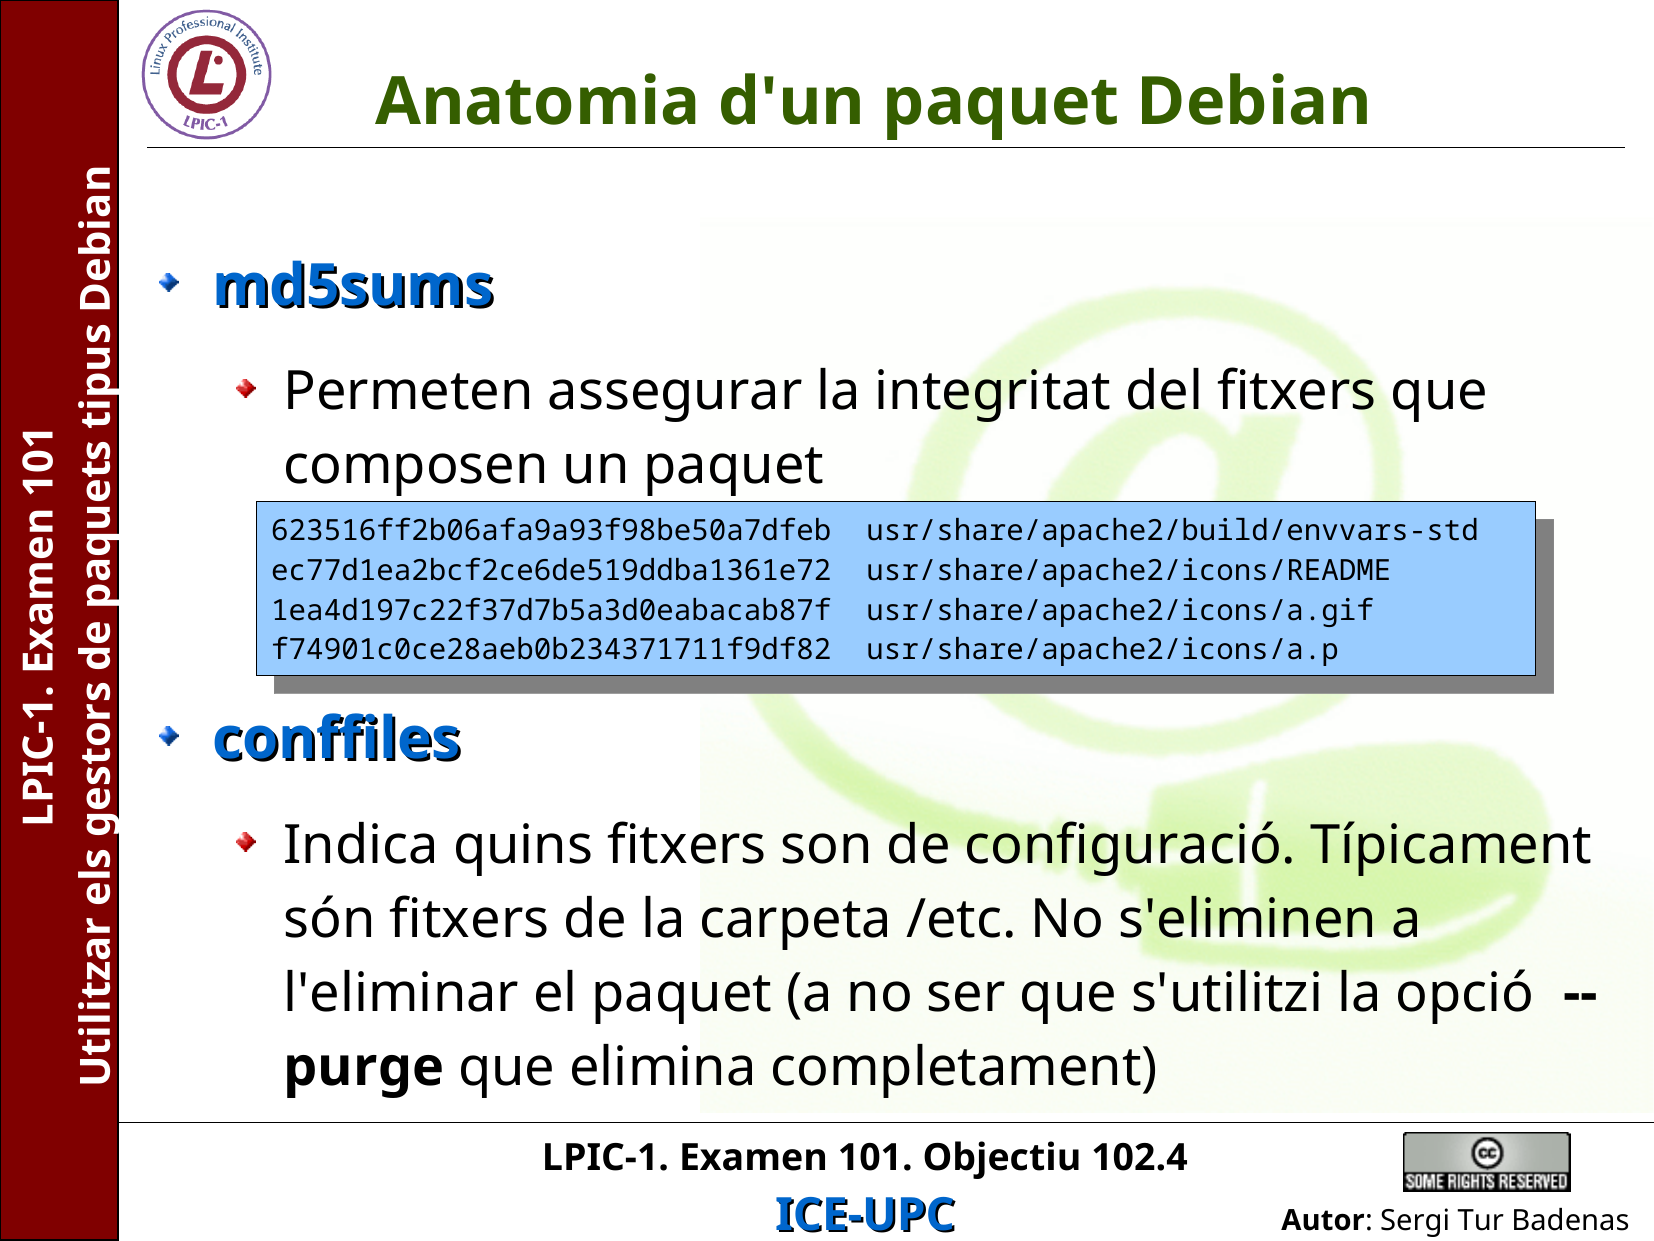

# Anatomia d'un paquet Debian
md5sums
Permeten assegurar la integritat del fitxers que composen un paquet
conffiles
Indica quins fitxers son de configuració. Típicament són fitxers de la carpeta /etc. No s'eliminen a l'eliminar el paquet (a no ser que s'utilitzi la opció --purge que elimina completament)
623516ff2b06afa9a93f98be50a7dfeb usr/share/apache2/build/envvars-std
ec77d1ea2bcf2ce6de519ddba1361e72 usr/share/apache2/icons/README
1ea4d197c22f37d7b5a3d0eabacab87f usr/share/apache2/icons/a.gif
f74901c0ce28aeb0b234371711f9df82 usr/share/apache2/icons/a.p